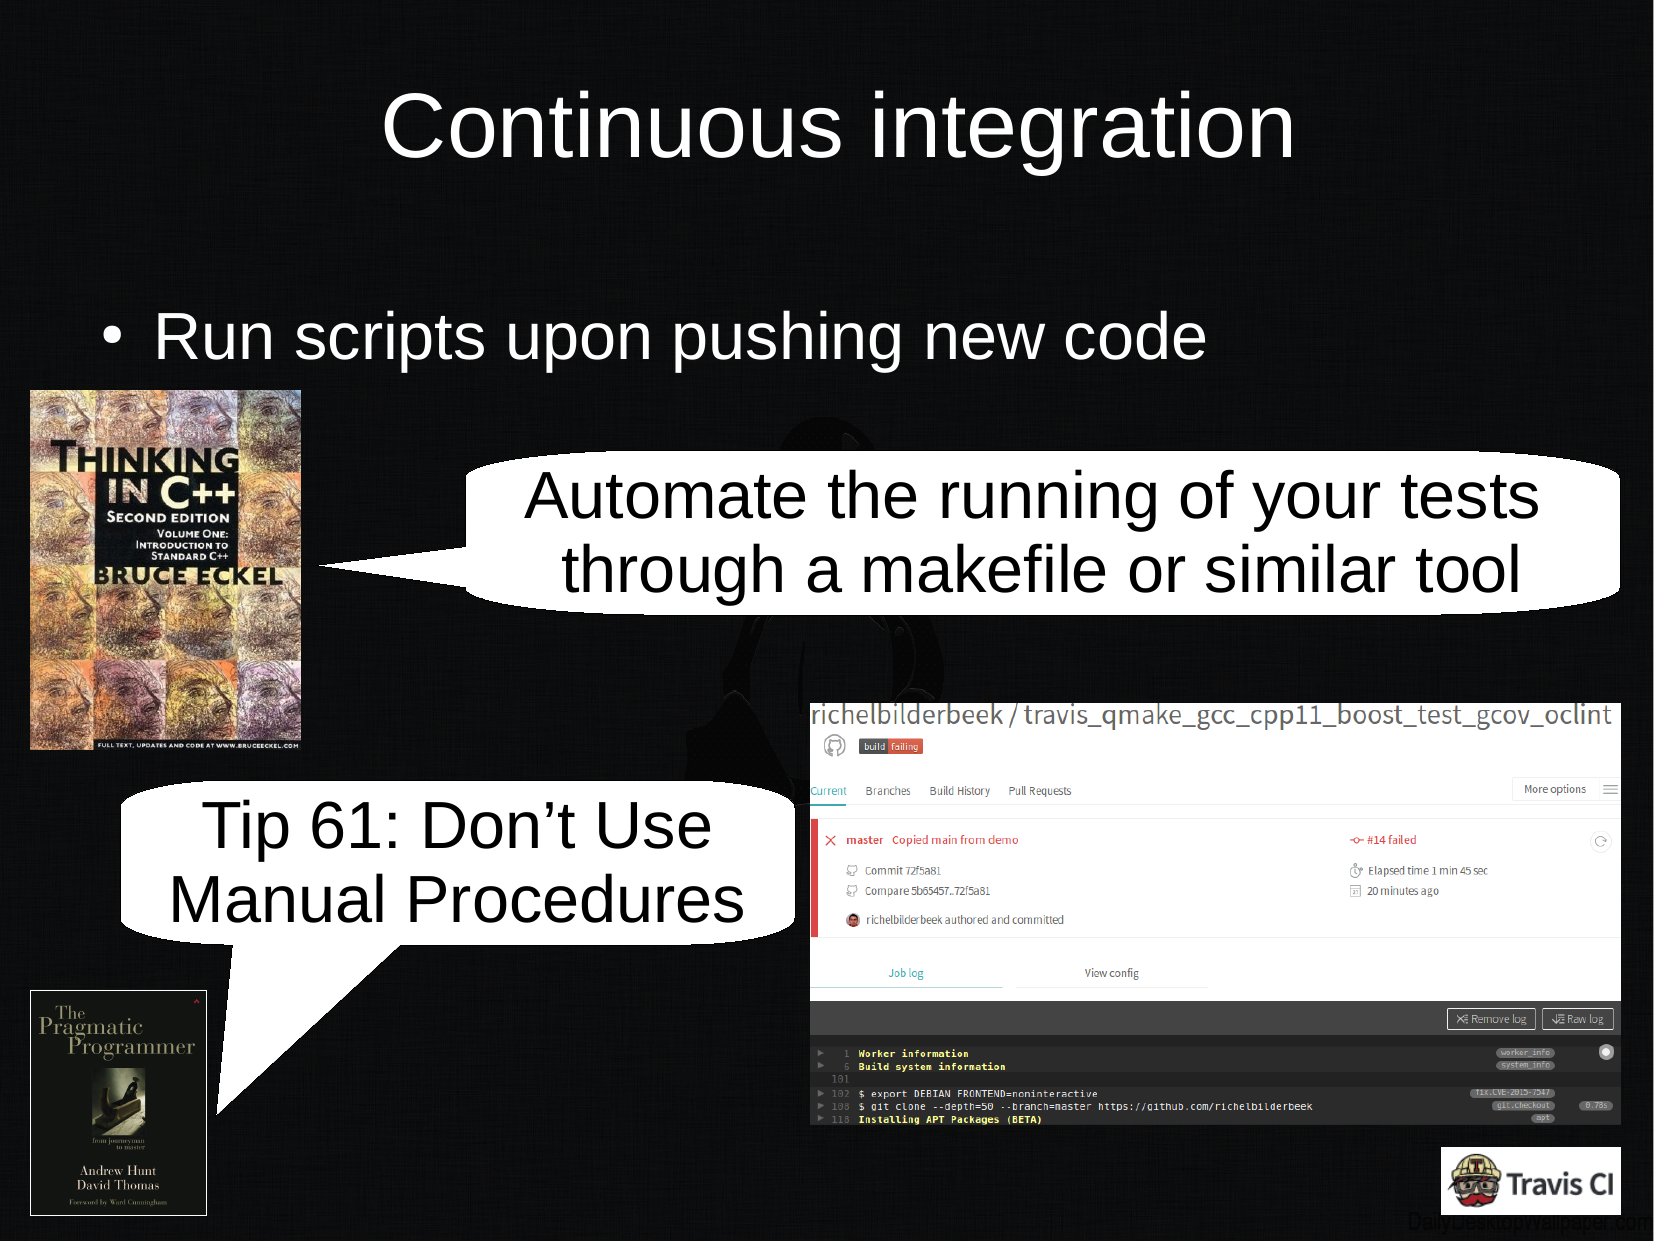

# Continuous integration
Run scripts upon pushing new code
Automate the running of your tests
through a makefile or similar tool
Tip 61: Don’t Use
Manual Procedures